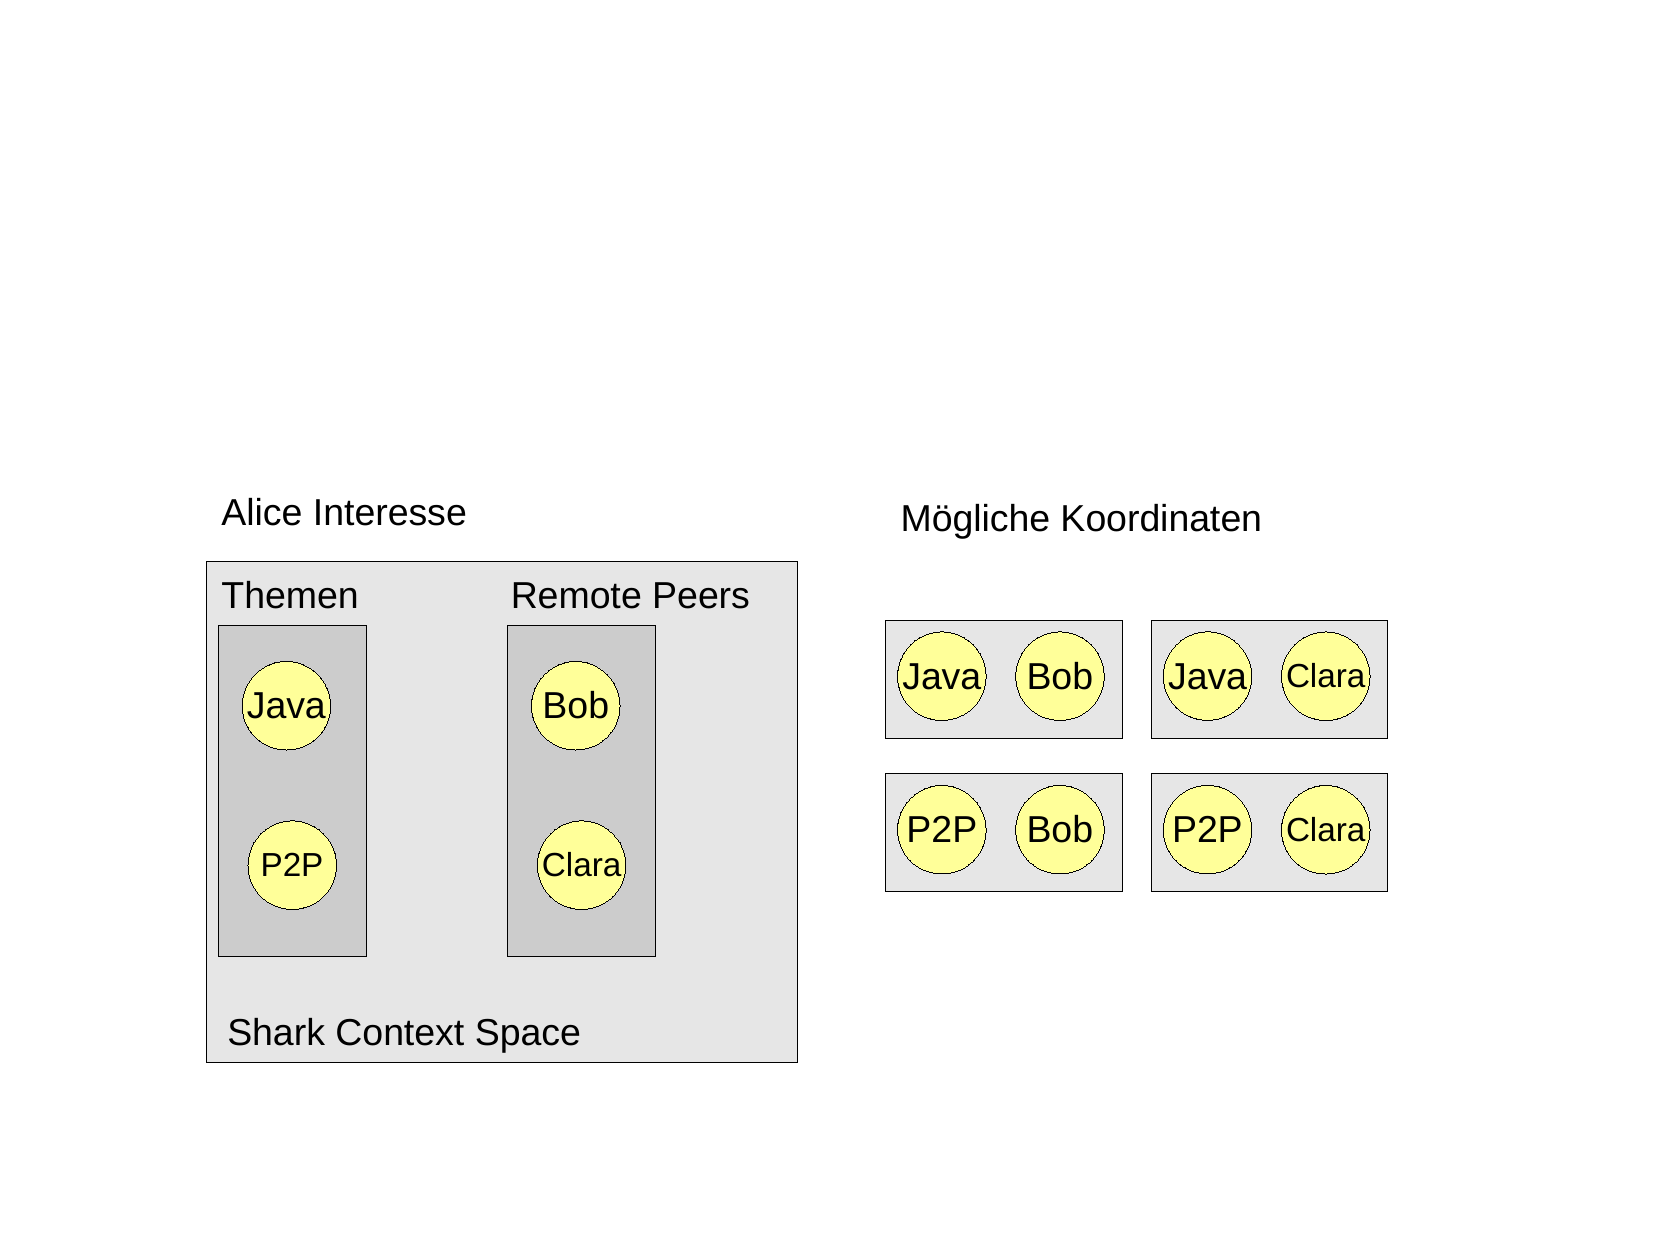

Alice Interesse
Mögliche Koordinaten
Themen
Remote Peers
Java
Java
Bob
Clara
Java
Bob
P2P
P2P
Bob
Clara
P2P
Clara
Shark Context Space